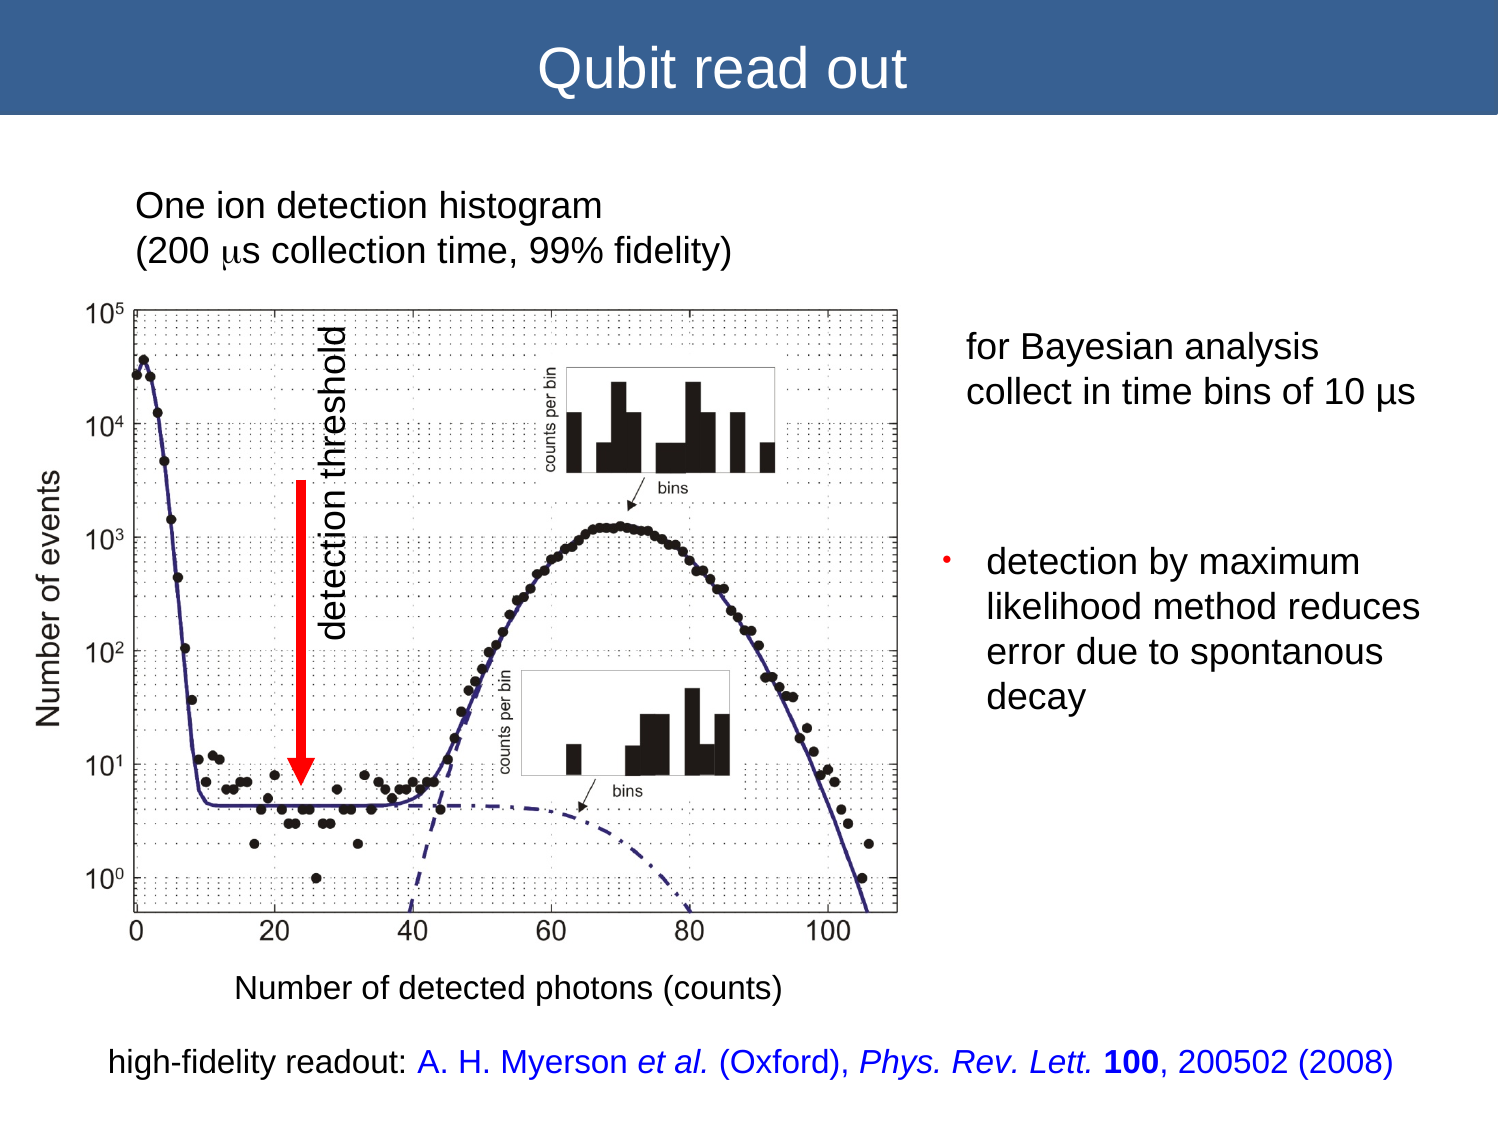

Qubit read out
One ion detection histogram
(200 ms collection time, 99% fidelity)
for Bayesian analysis
collect in time bins of 10 µs
detection threshold
detection by maximum likelihood method reduces error due to spontanous decay
Number of detected photons (counts)
high-fidelity readout: A. H. Myerson et al. (Oxford), Phys. Rev. Lett. 100, 200502 (2008)